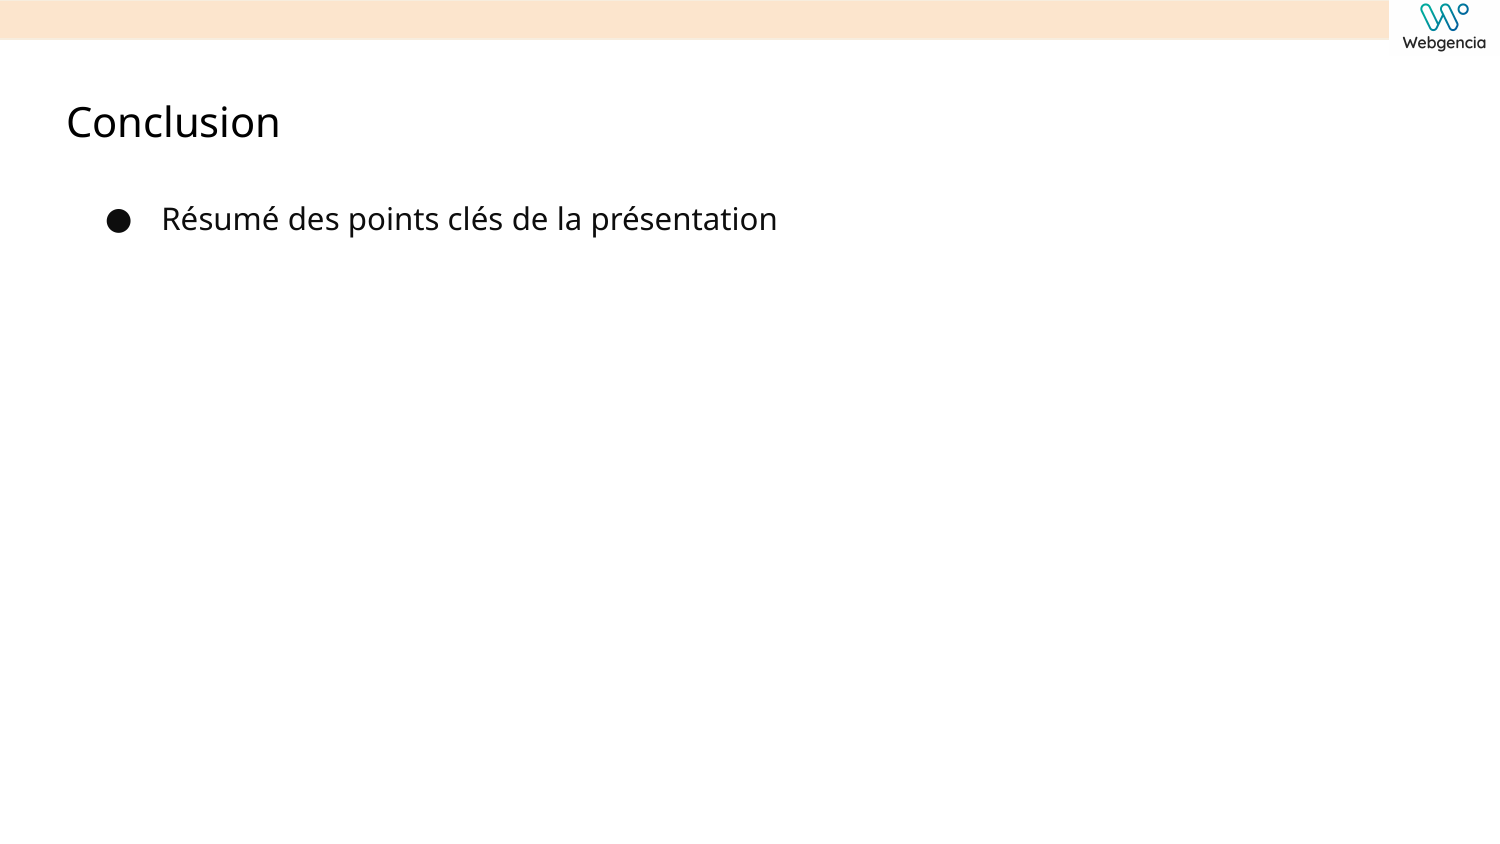

# Conclusion
Résumé des points clés de la présentation